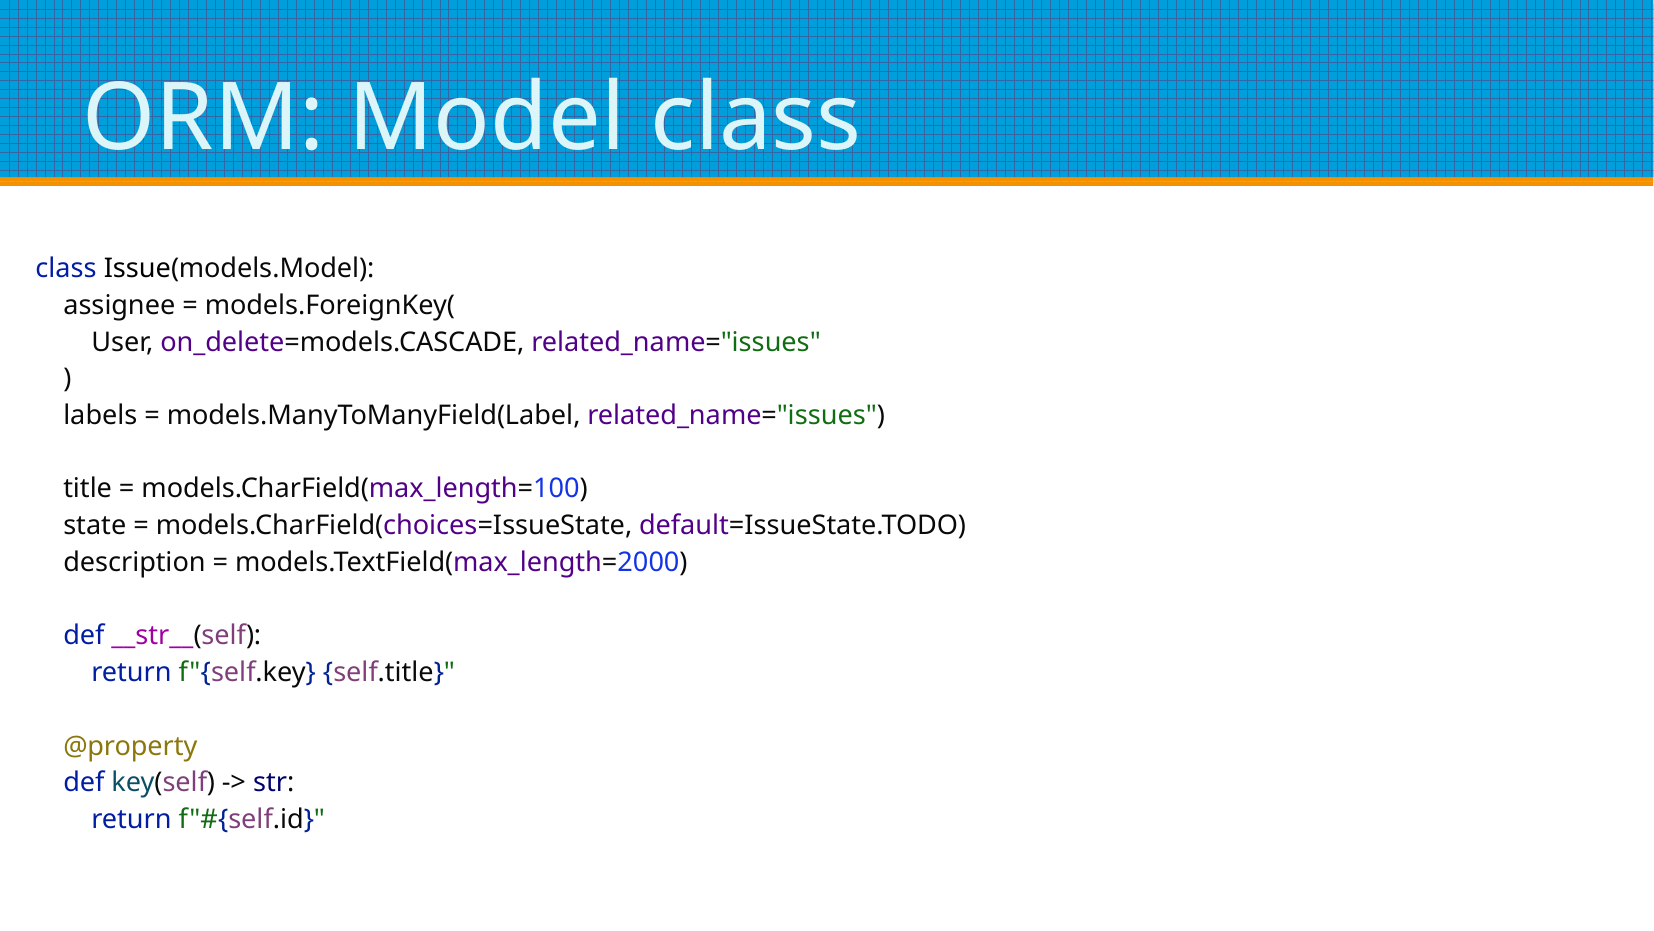

# ORM: Model class
class Issue(models.Model):
 assignee = models.ForeignKey(
 User, on_delete=models.CASCADE, related_name="issues"
 )
 labels = models.ManyToManyField(Label, related_name="issues")
 title = models.CharField(max_length=100)
 state = models.CharField(choices=IssueState, default=IssueState.TODO)
 description = models.TextField(max_length=2000)
 def __str__(self):
 return f"{self.key} {self.title}"
 @property
 def key(self) -> str:
 return f"#{self.id}"